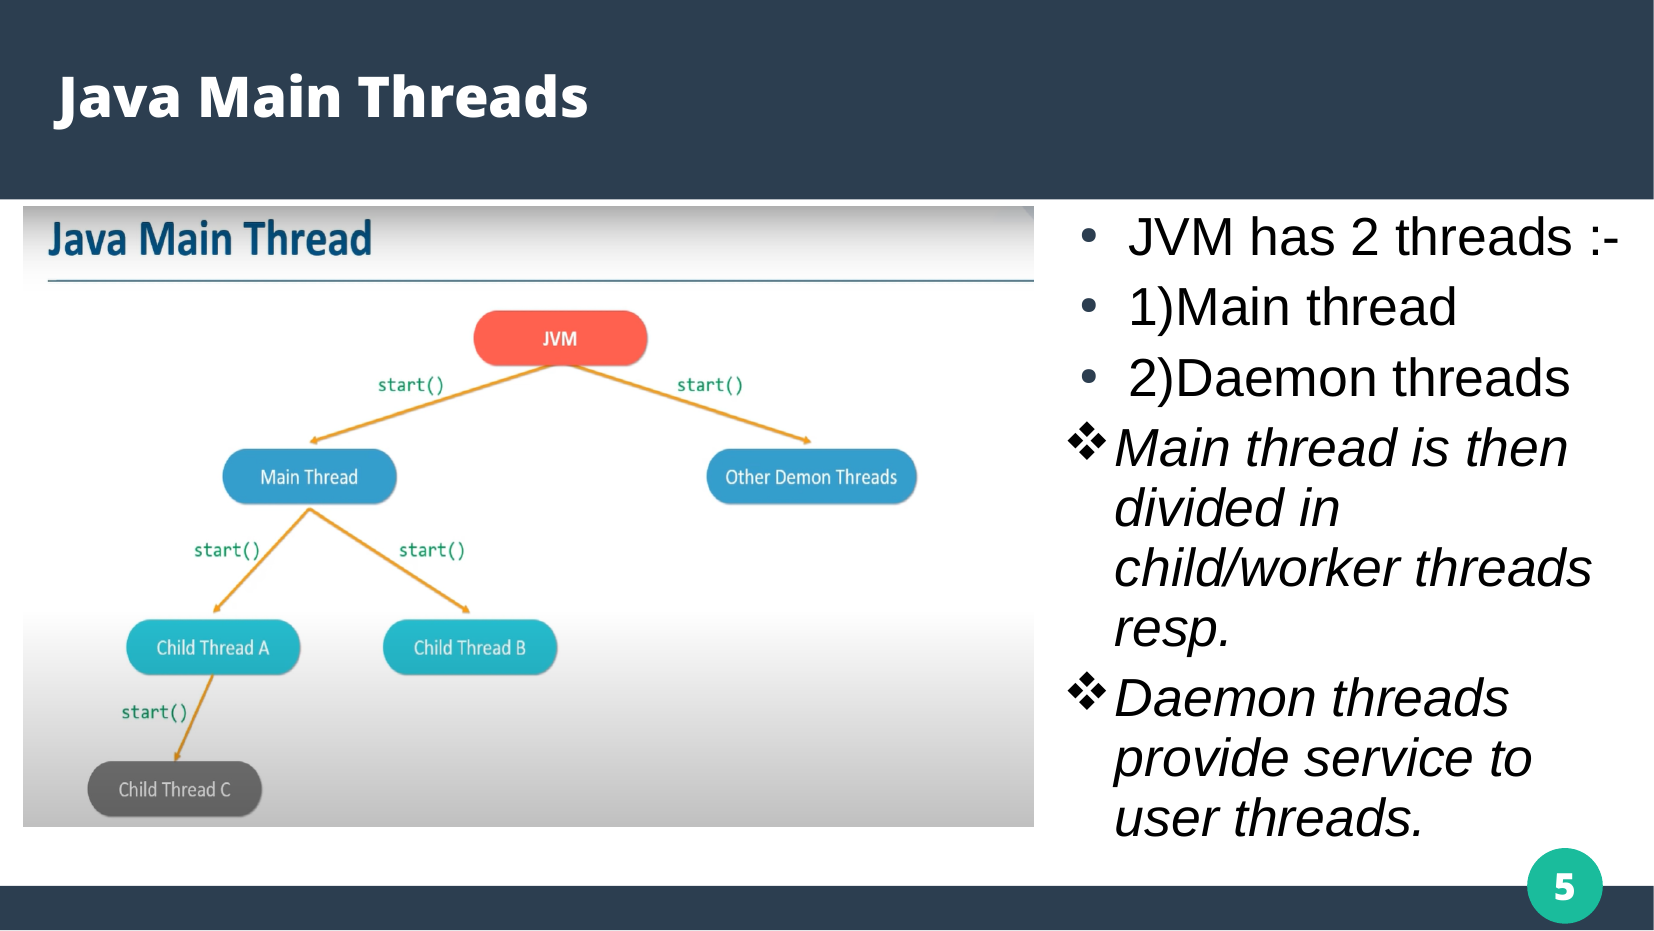

# Java Main Threads
JVM has 2 threads :-
1)Main thread
2)Daemon threads
Main thread is then divided in child/worker threads resp.
Daemon threads provide service to user threads.